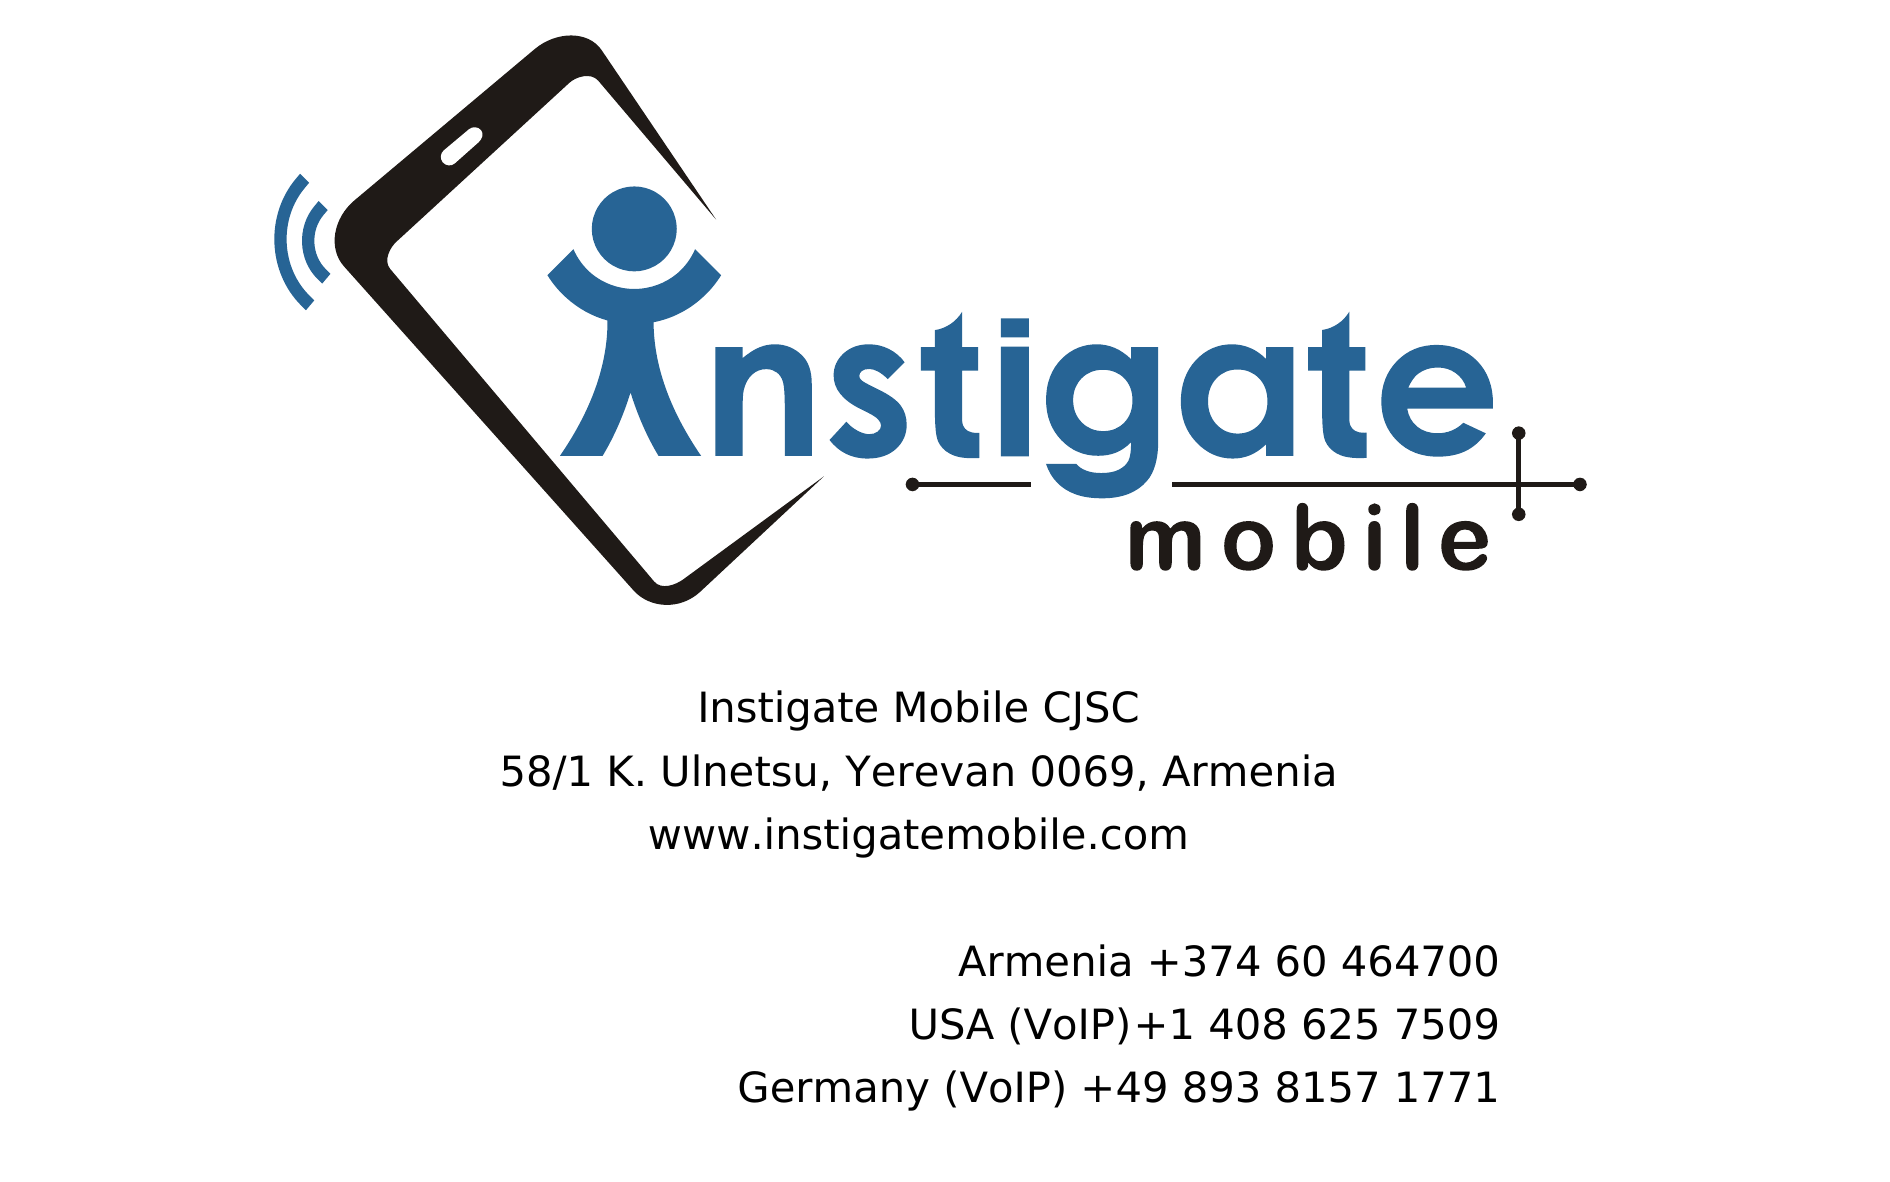

# Instigate Mobile CJSC
58/1 K. Ulnetsu, Yerevan 0069, Armenia
www.instigatemobile.com
Armenia +374 60 464700
USA (VoIP)	+1 408 625 7509
Germany (VoIP) +49 893 8157 1771